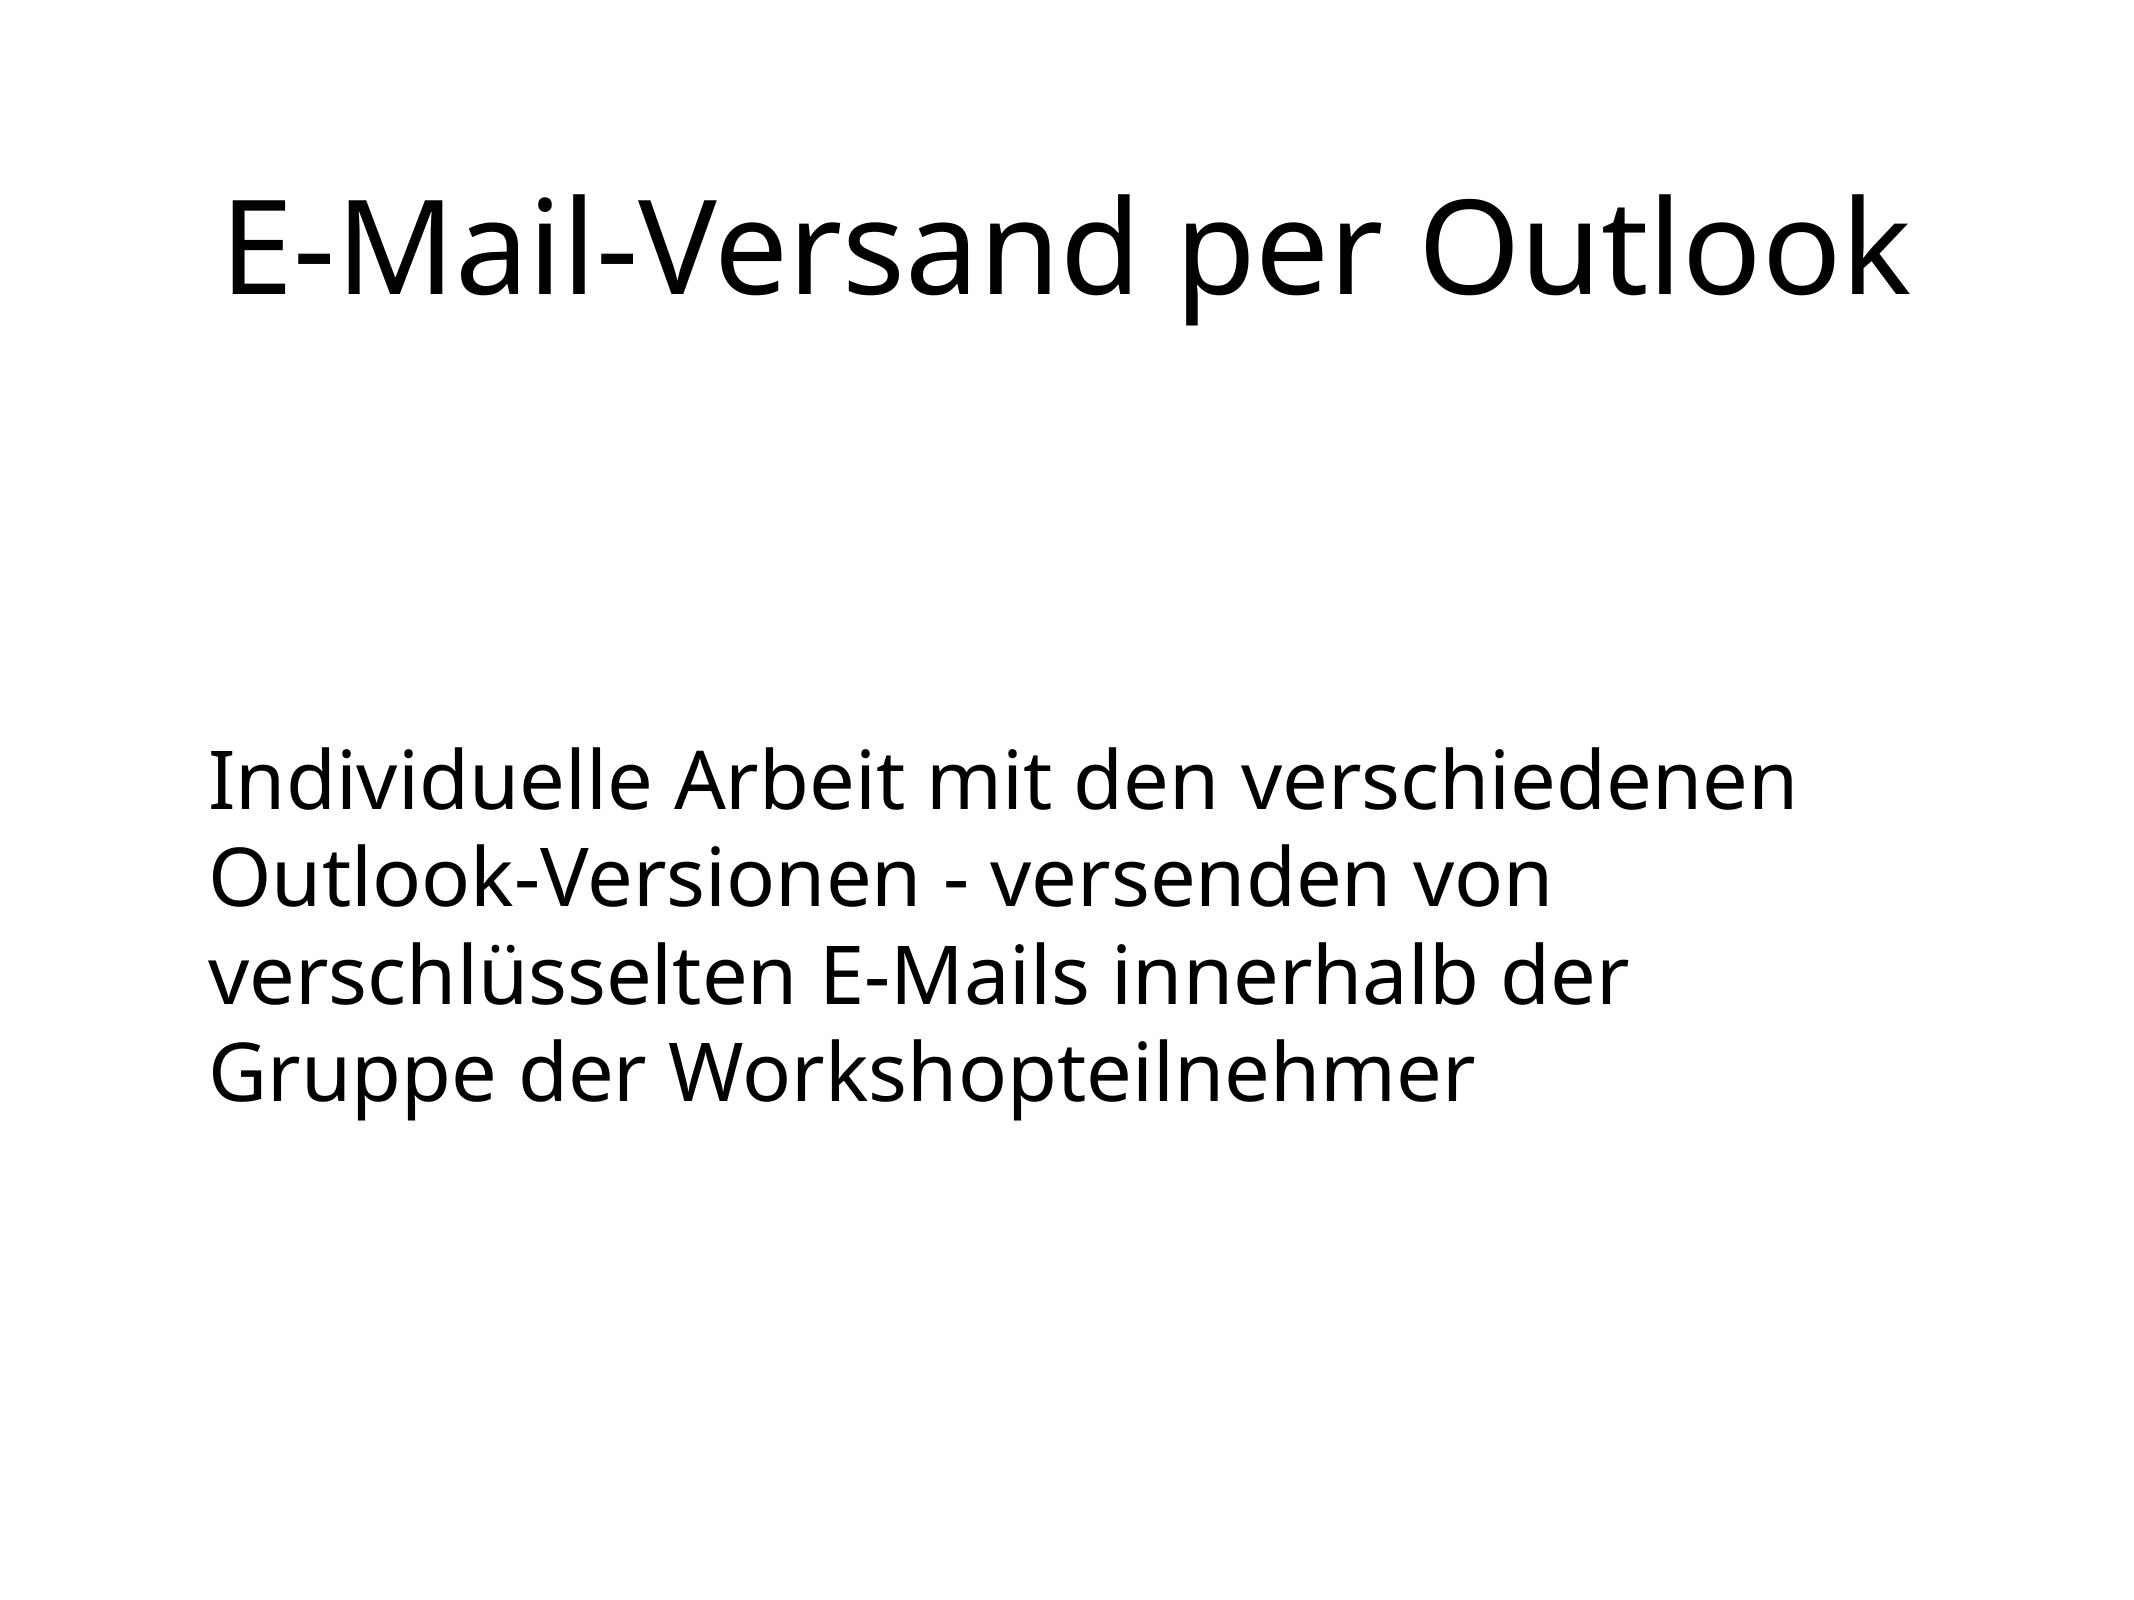

# E-Mail-Versand per Outlook
Individuelle Arbeit mit den verschiedenen Outlook-Versionen - versenden von verschlüsselten E-Mails innerhalb der Gruppe der Workshopteilnehmer